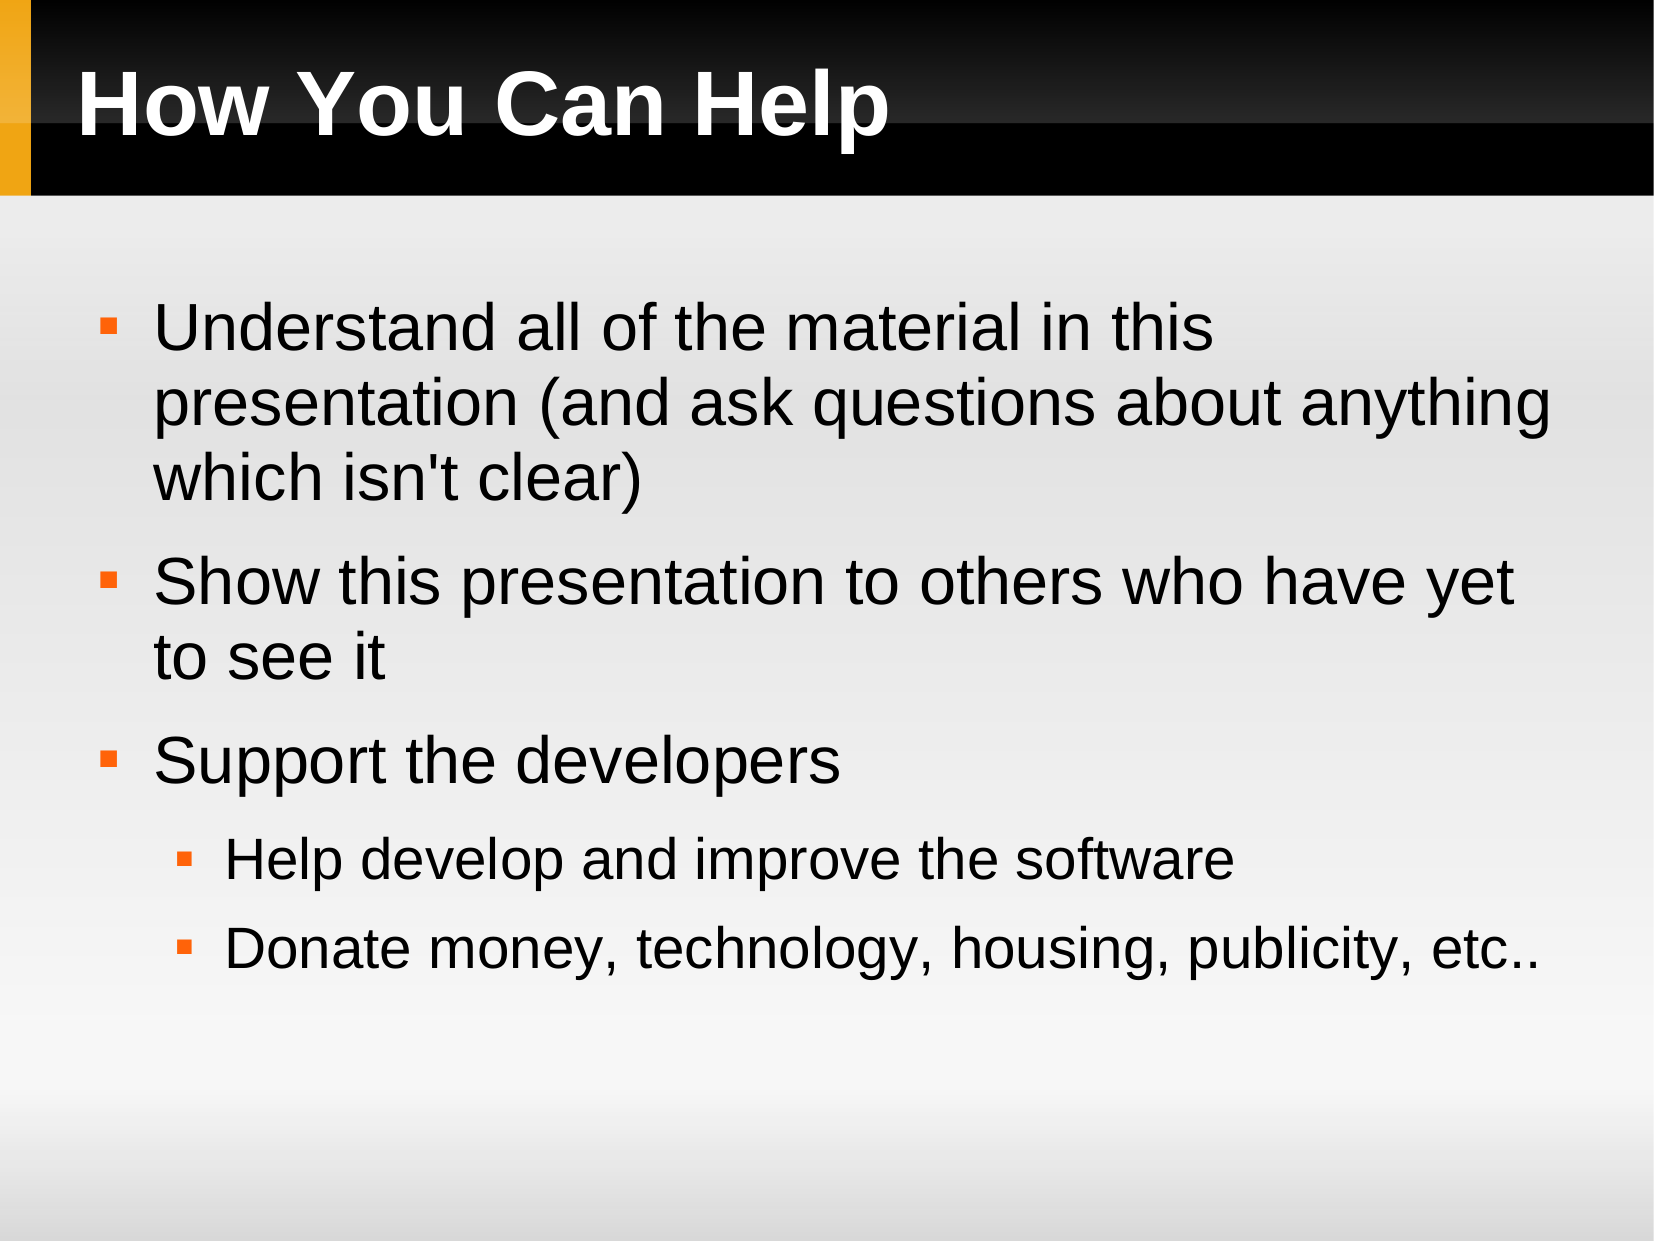

# How You Can Help
Understand all of the material in this presentation (and ask questions about anything which isn't clear)
Show this presentation to others who have yet to see it
Support the developers
Help develop and improve the software
Donate money, technology, housing, publicity, etc..